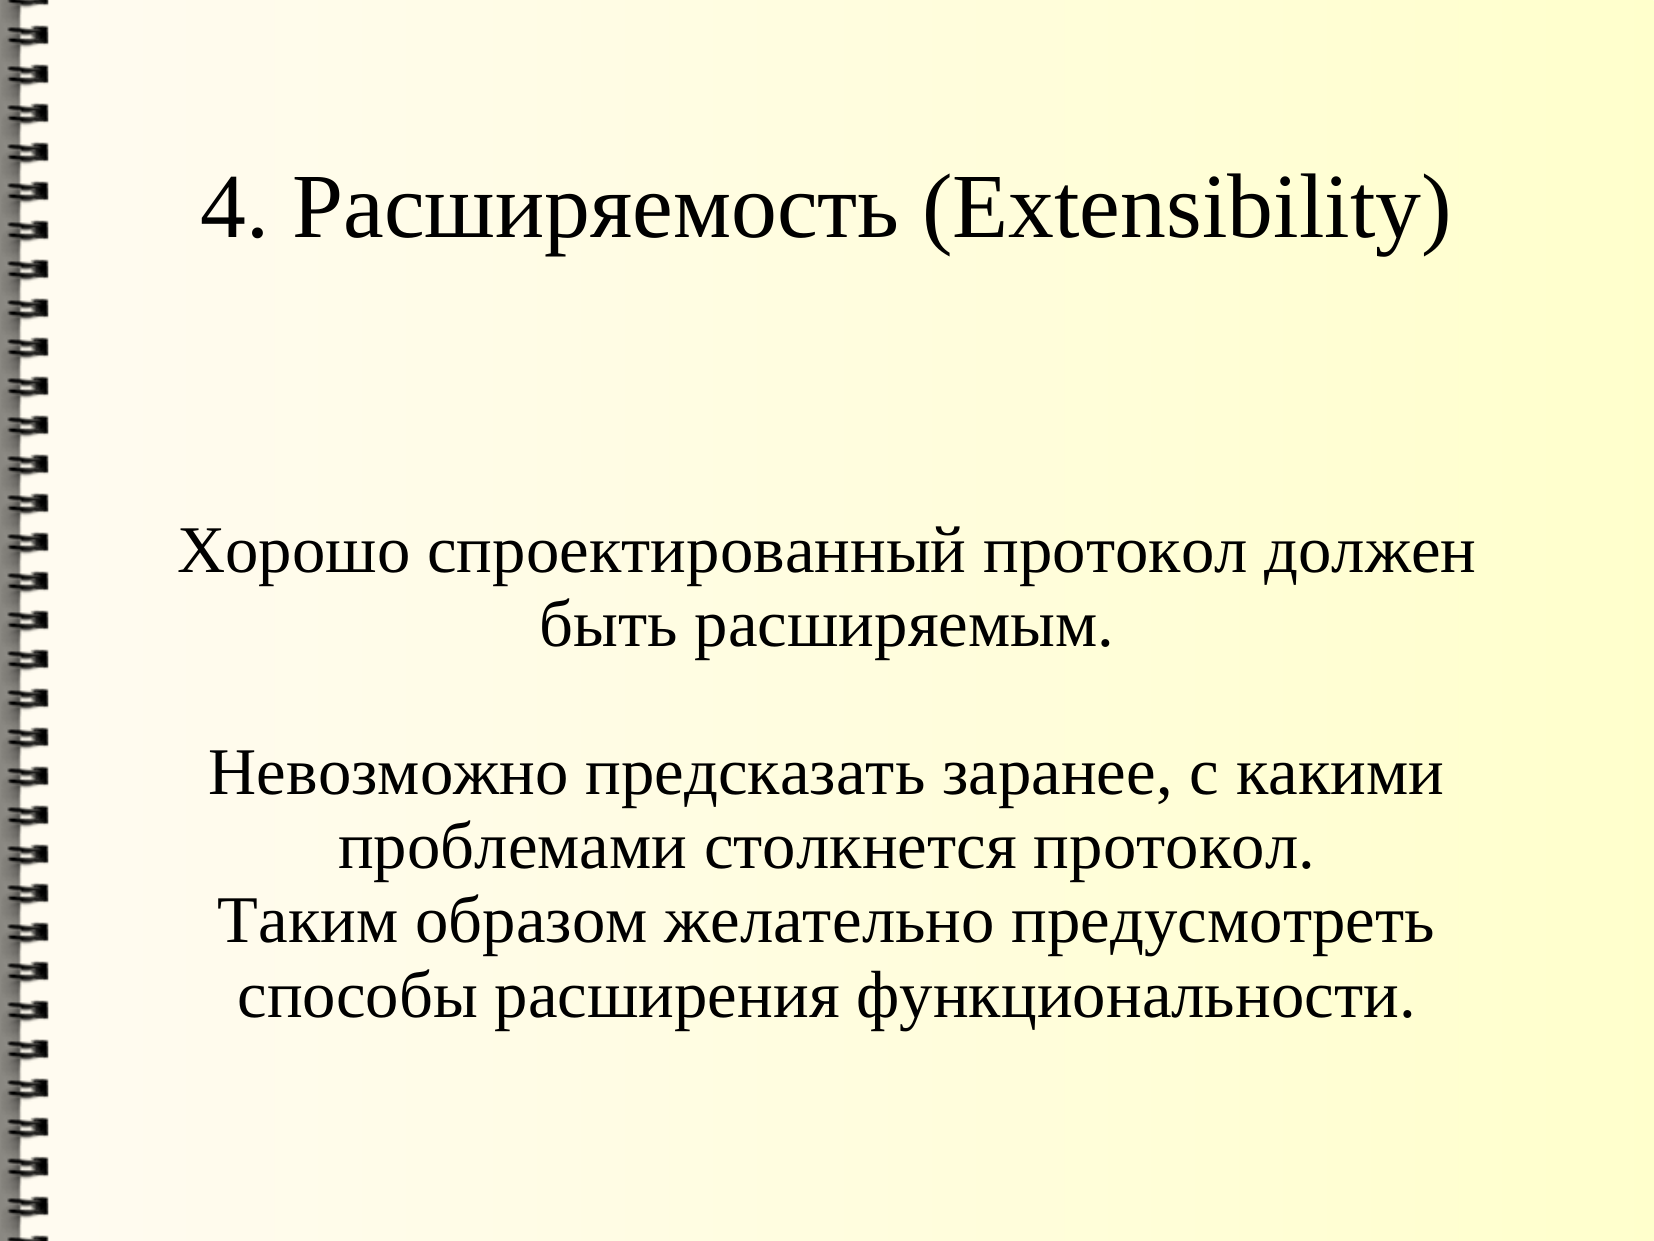

# 4. Расширяемость (Extensibility)
Хорошо спроектированный протокол должен быть расширяемым.
Невозможно предсказать заранее, с какими проблемами столкнется протокол.
Таким образом желательно предусмотреть способы расширения функциональности.